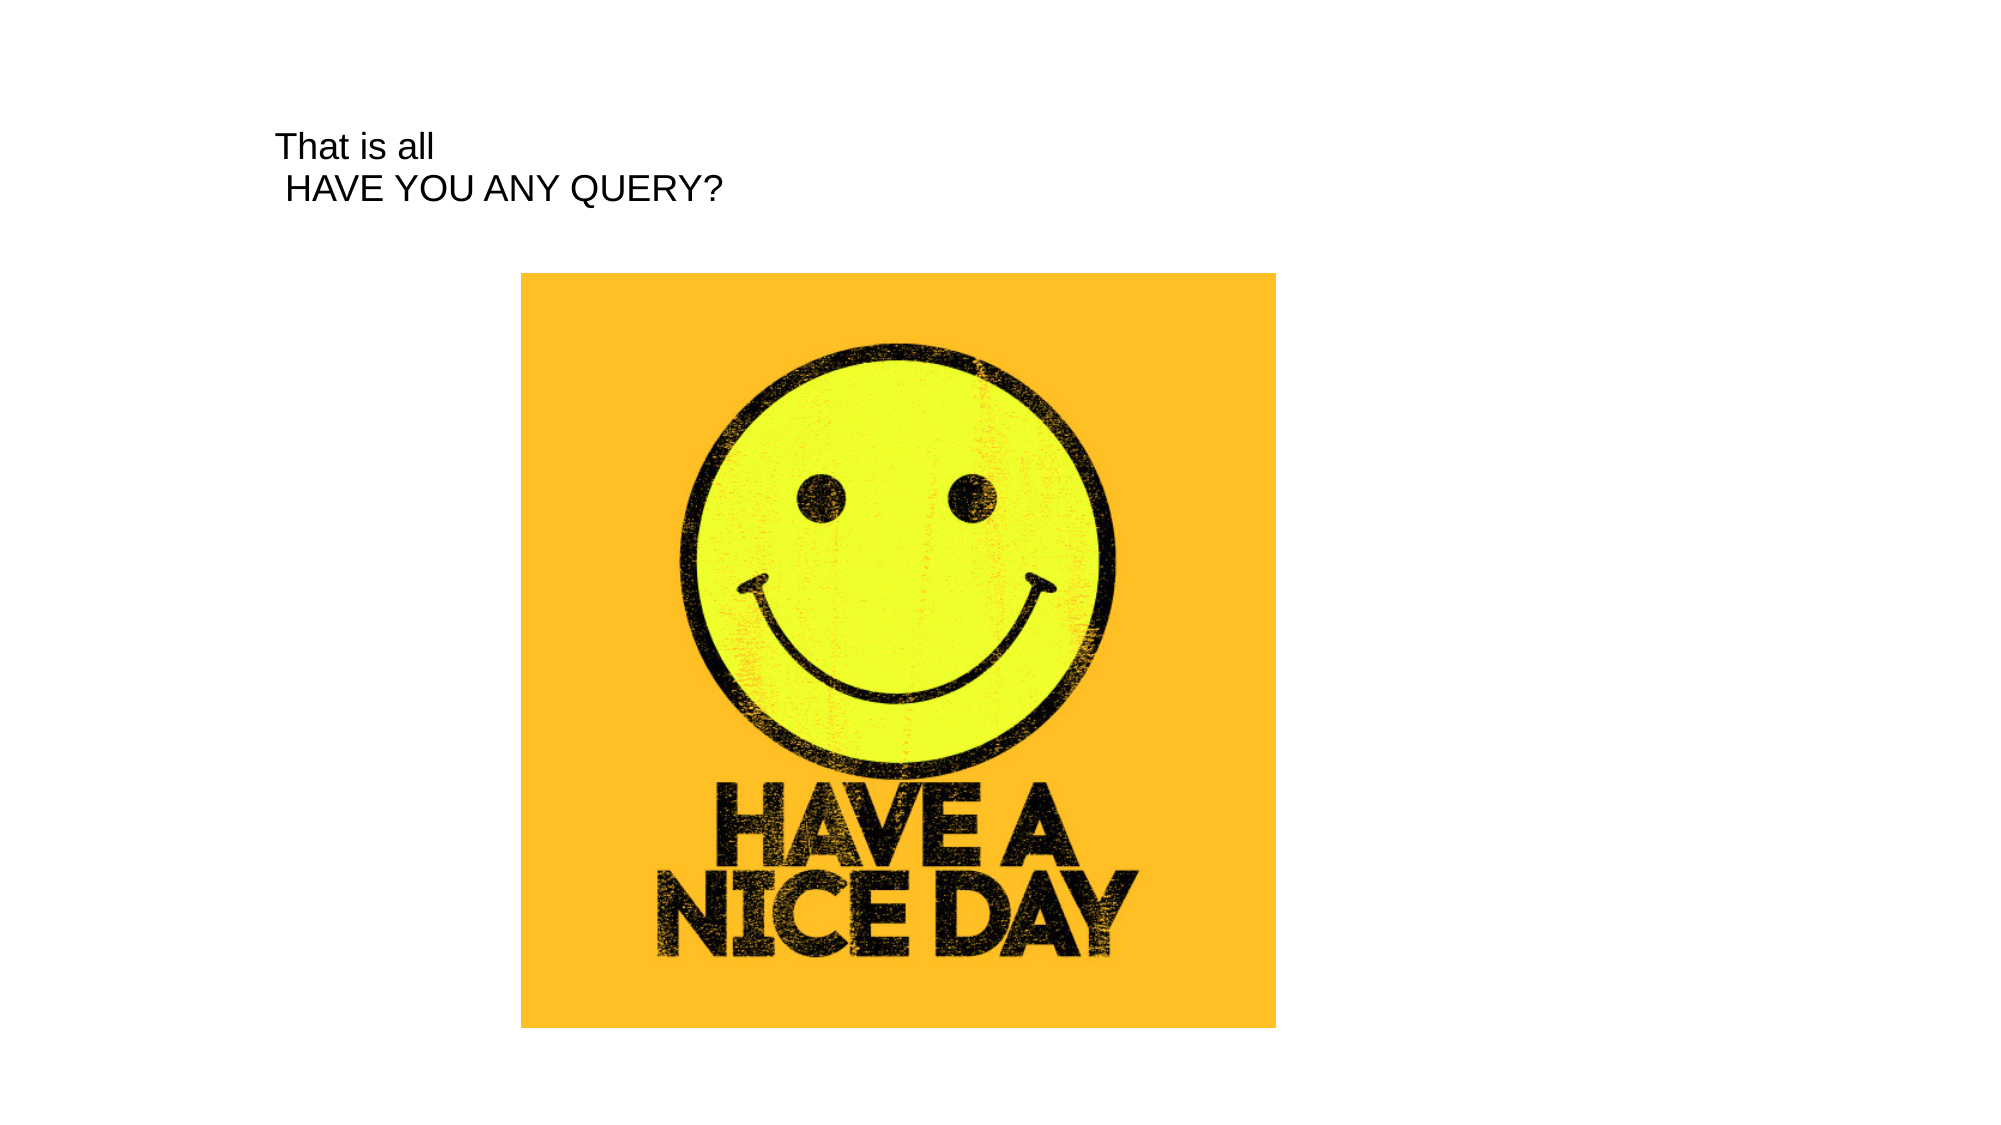

That is all
 HAVE YOU ANY QUERY?